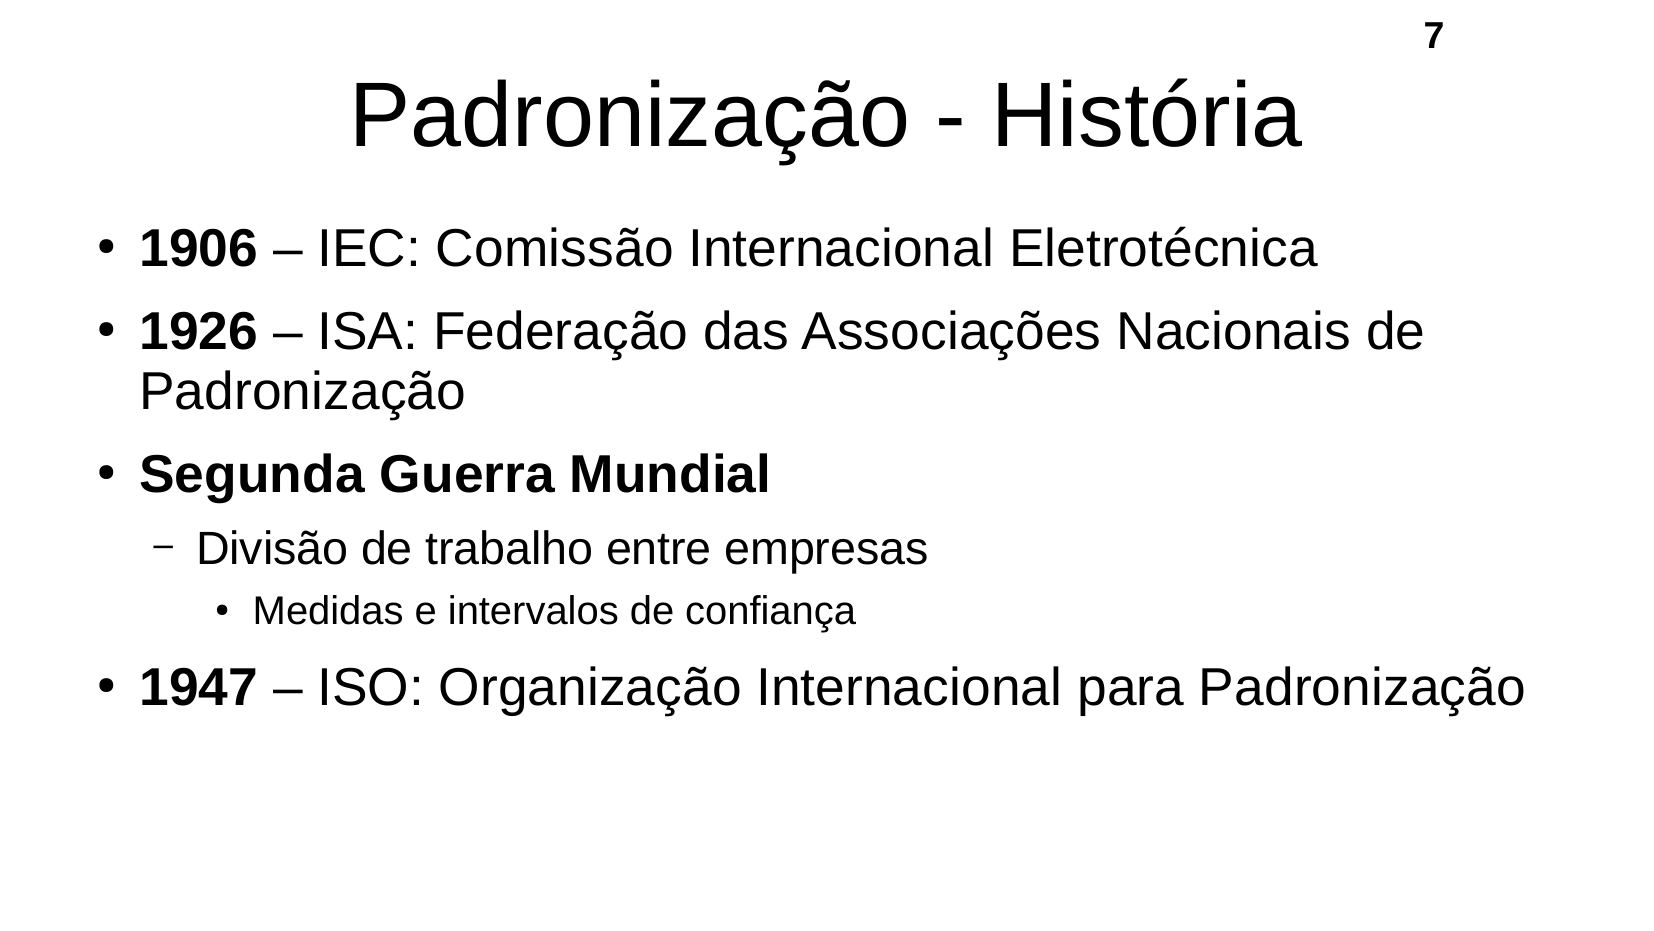

# Padronização - História
1906 – IEC: Comissão Internacional Eletrotécnica
1926 – ISA: Federação das Associações Nacionais de Padronização
Segunda Guerra Mundial
Divisão de trabalho entre empresas
Medidas e intervalos de confiança
1947 – ISO: Organização Internacional para Padronização